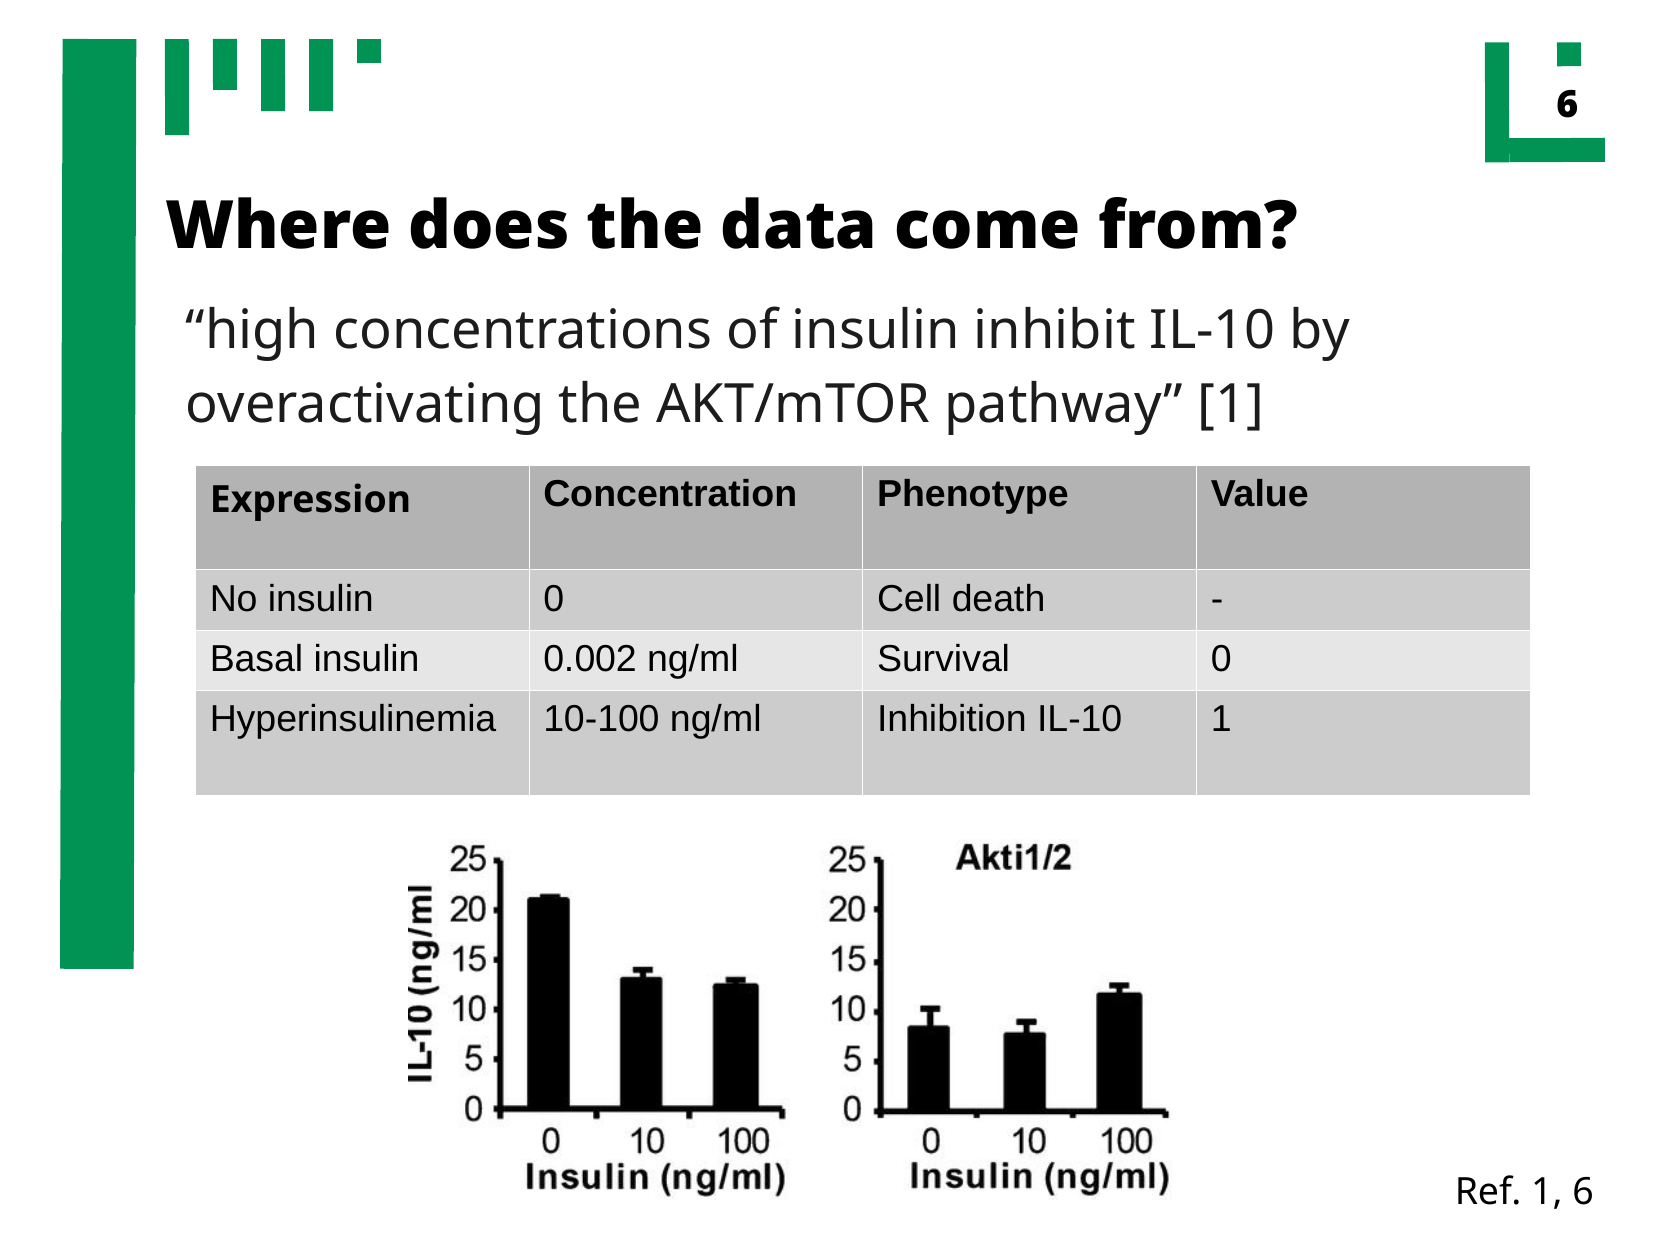

# Where does the data come from?
“high concentrations of insulin inhibit IL-10 by overactivating the AKT/mTOR pathway” [1]
| Expression | Concentration | Phenotype | Value |
| --- | --- | --- | --- |
| No insulin | 0 | Cell death | - |
| Basal insulin | 0.002 ng/ml | Survival | 0 |
| Hyperinsulinemia | 10-100 ng/ml | Inhibition IL-10 | 1 |
Ref. 1, 6